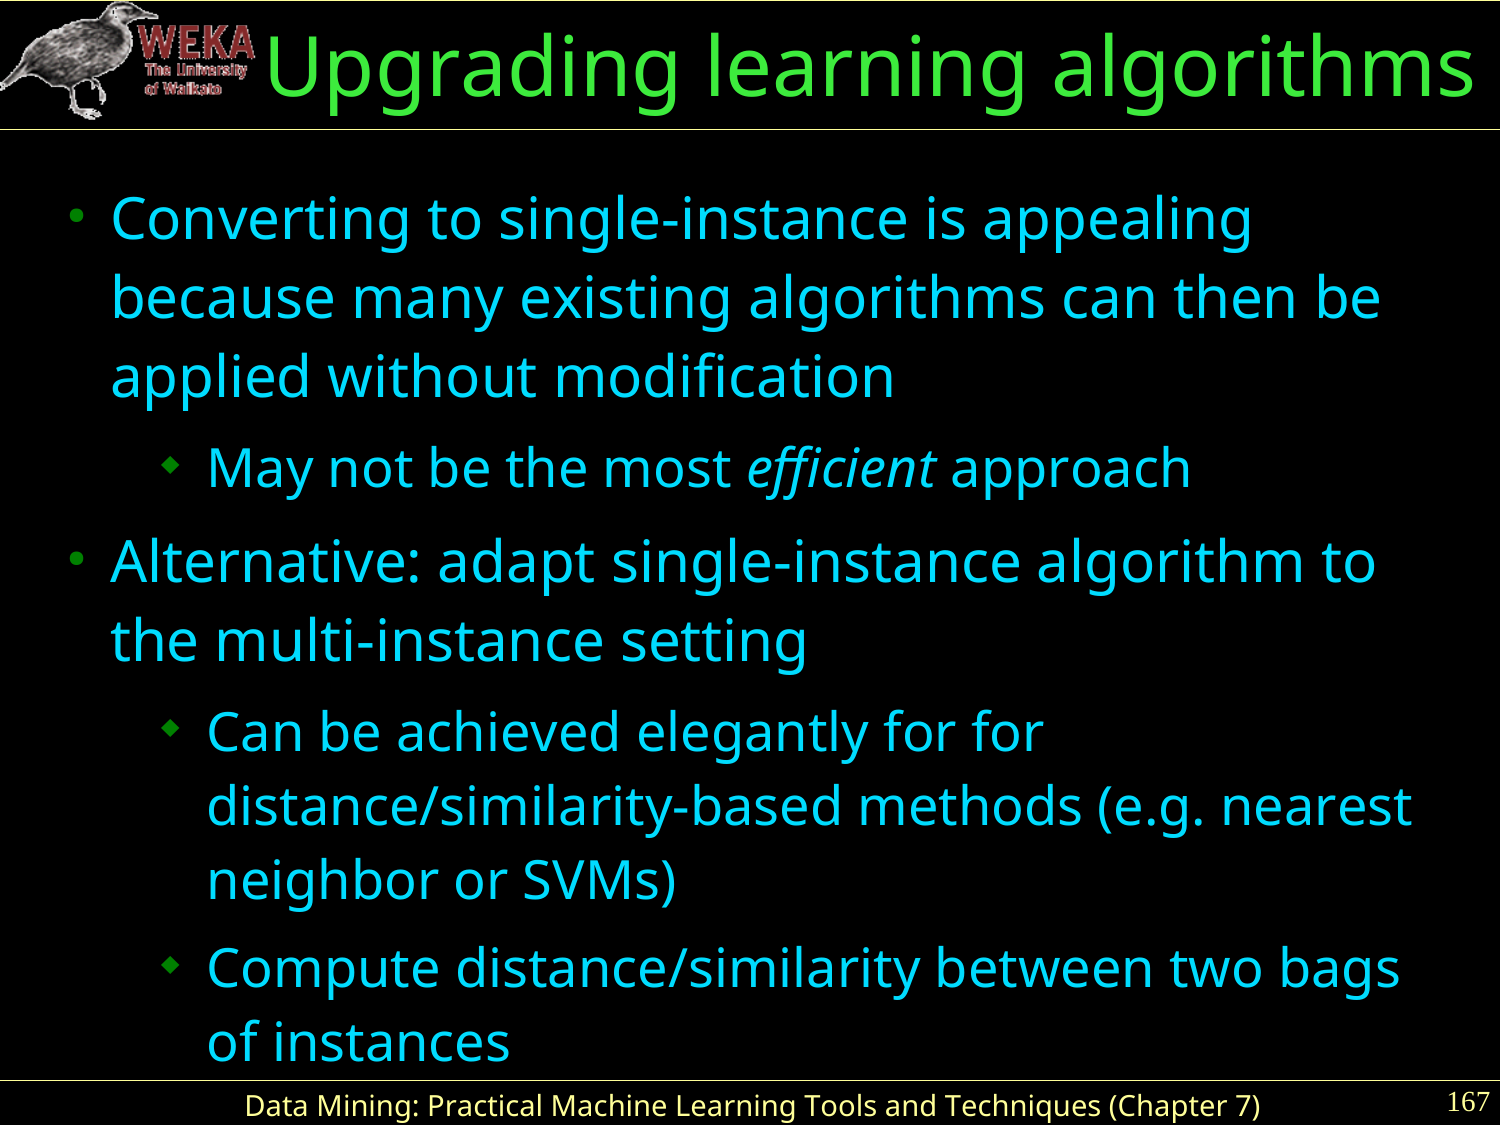

# Upgrading learning algorithms
Converting to single-instance is appealing because many existing algorithms can then be applied without modification
May not be the most efficient approach
Alternative: adapt single-instance algorithm to the multi-instance setting
Can be achieved elegantly for for distance/similarity-based methods (e.g. nearest neighbor or SVMs)
Compute distance/similarity between two bags of instances
Data Mining: Practical Machine Learning Tools and Techniques (Chapter 7)
167